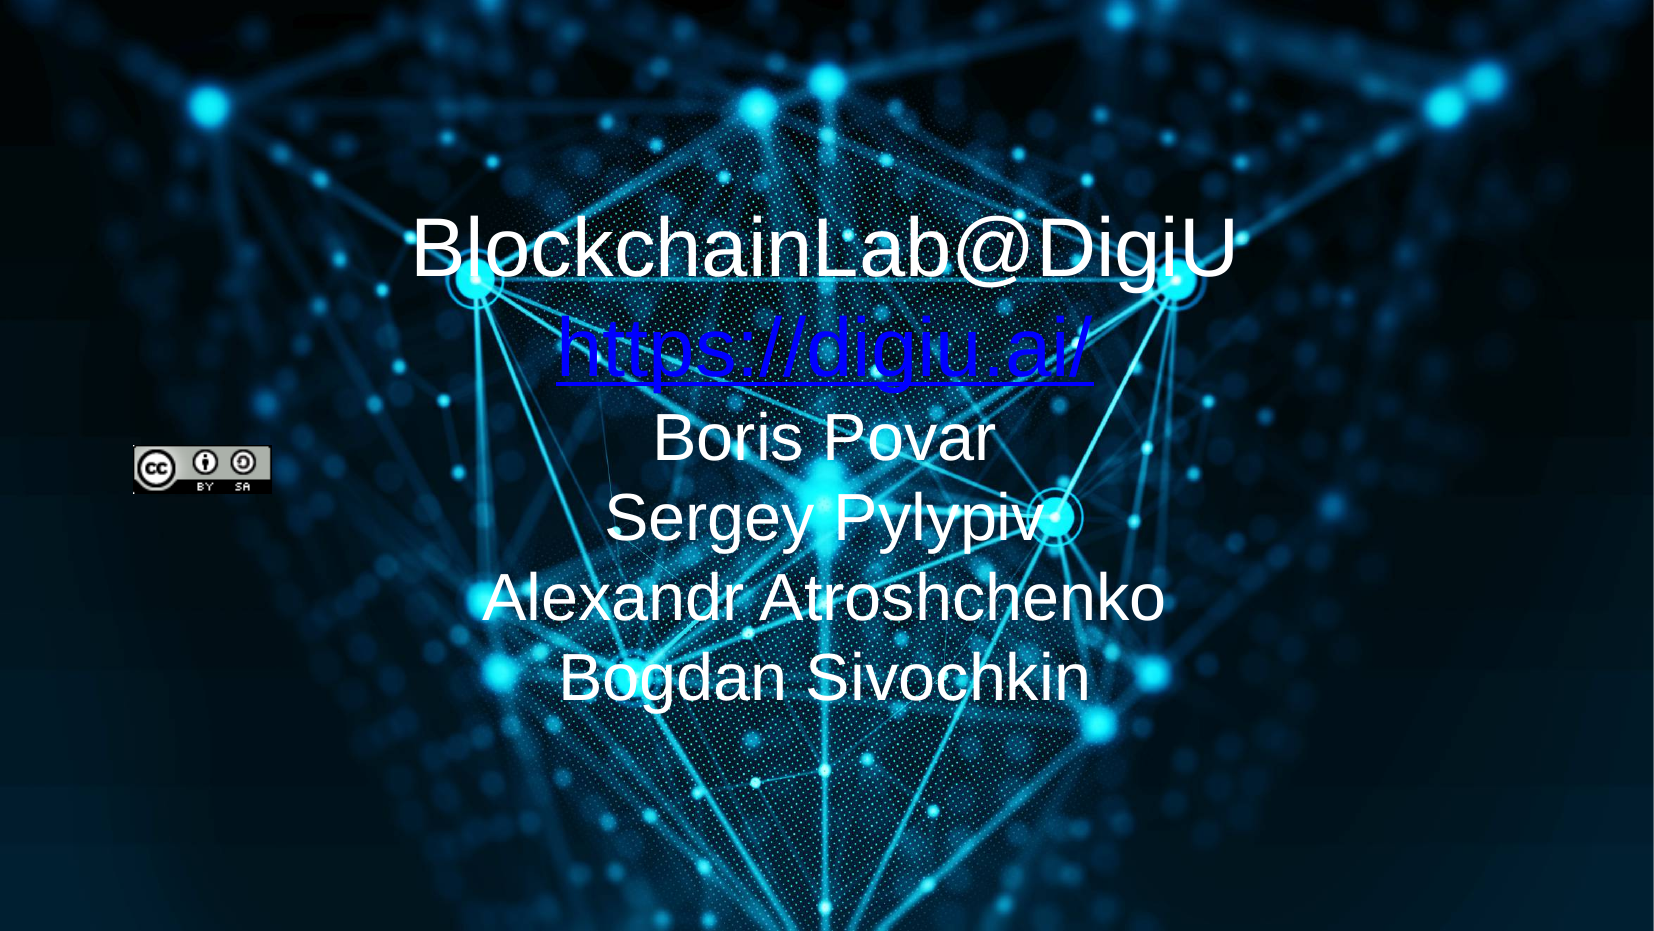

BlockchainLab@DigiUhttps://digiu.ai/
Boris Povar
Sergey Pylypiv
Alexandr Atroshchenko
Bogdan Sivochkin